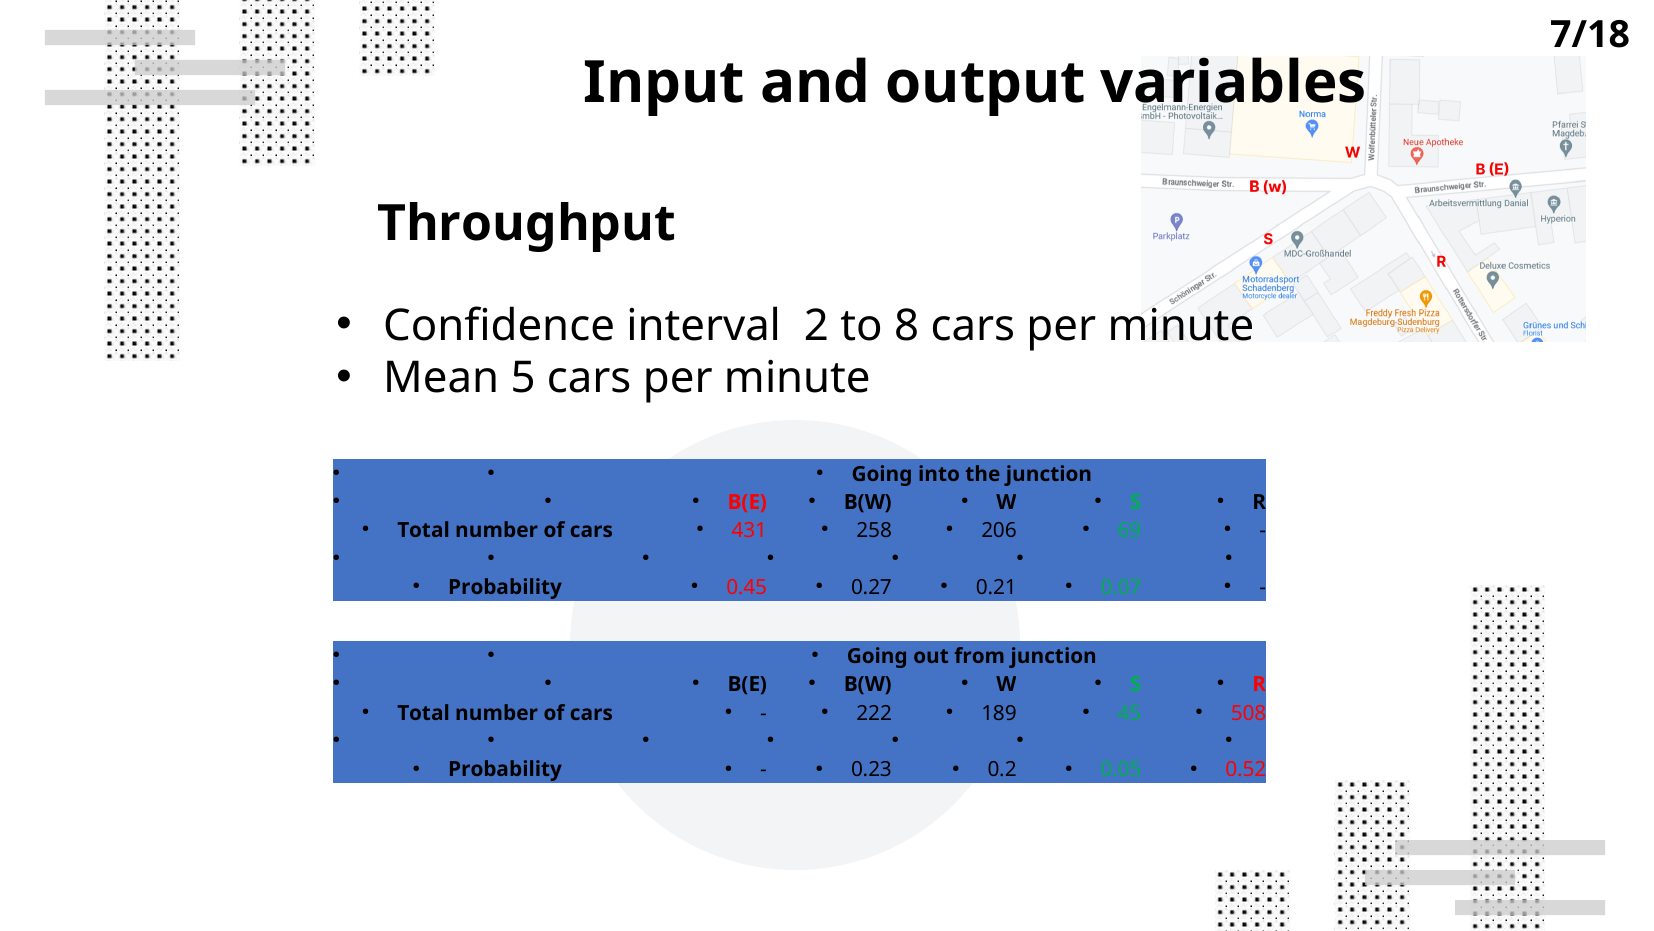

7/18
Input and output variables
Throughput
Confidence interval 2 to 8 cars per minute
Mean 5 cars per minute
| | | Going into the junction | | | | |
| --- | --- | --- | --- | --- | --- | --- |
| | | B(E) | B(W) | W | S | R |
| Total number of cars | | 431 | 258 | 206 | 69 | - |
| | | | | | | |
| Probability | | 0.45 | 0.27 | 0.21 | 0.07 | - |
| | | Going out from junction | | | | |
| --- | --- | --- | --- | --- | --- | --- |
| | | B(E) | B(W) | W | S | R |
| Total number of cars | | - | 222 | 189 | 45 | 508 |
| | | | | | | |
| Probability | | - | 0.23 | 0.2 | 0.05 | 0.52 |